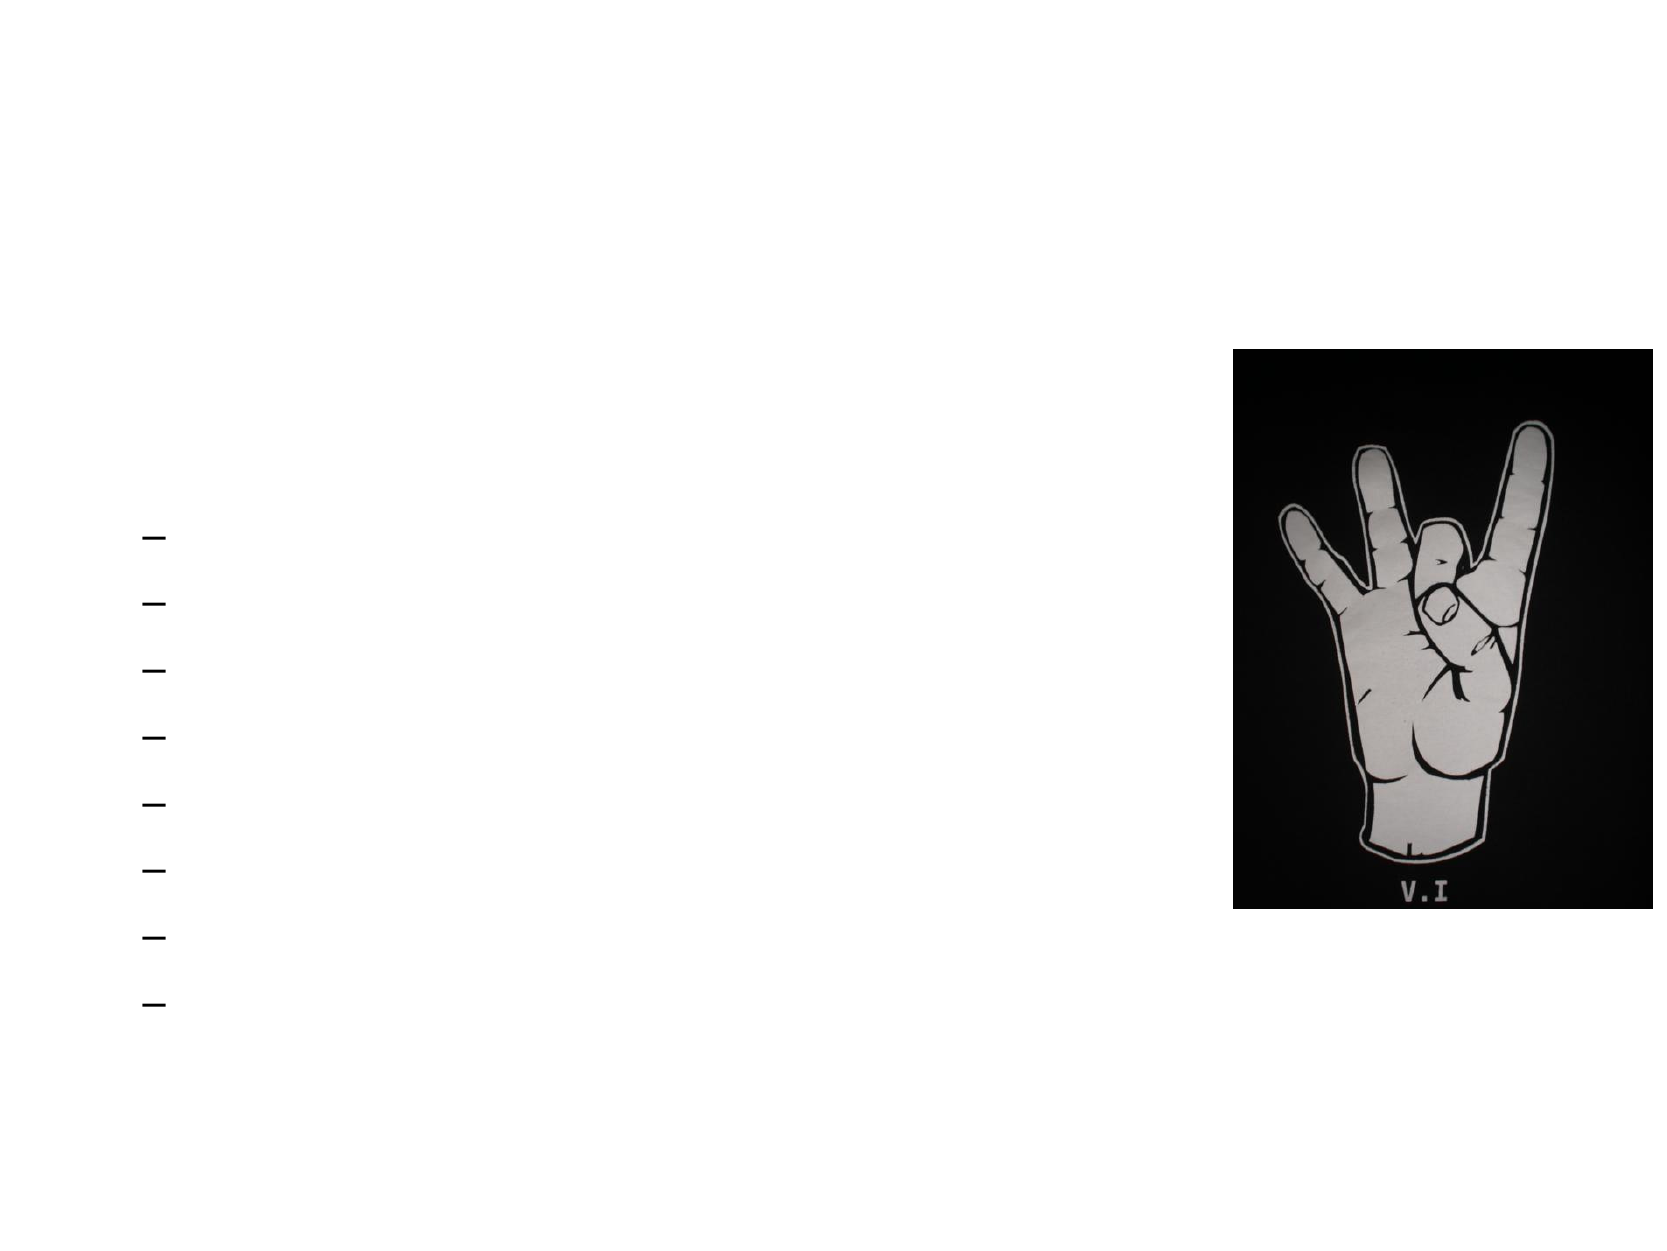

# Editores de texto
Usem o Vim!
Modo de uso: vim [nome do arquivo]
Comandos básicos:
'i': iniciar a edição
':q': sair do editor
':wq': sair do editor salvando mudanças
':q!' sair do editor ignorando mudanças
'u': desfaz última ação
ctrl + 'r': refaz última ação
'/palavra' + enter: busca palavra no texto
'/%s/palavra/outrapalavra': substitui todas as ocorências de 'palavra' por 'outrapalavra' em todo o texto